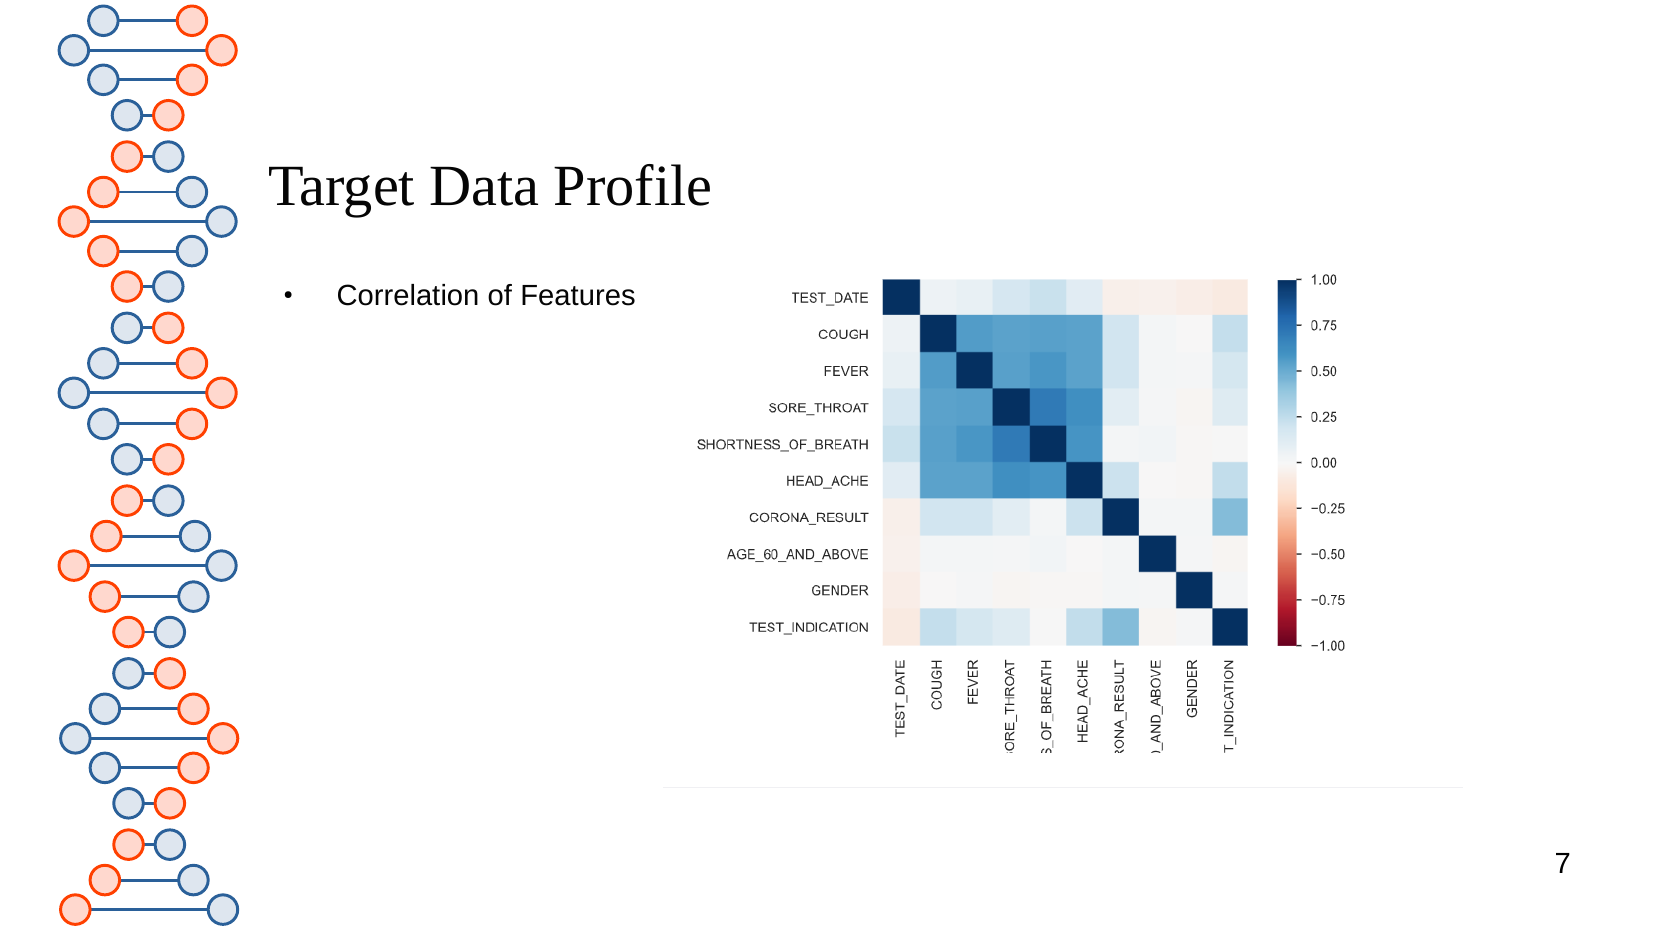

# Target Data Profile
Correlation of Features
7